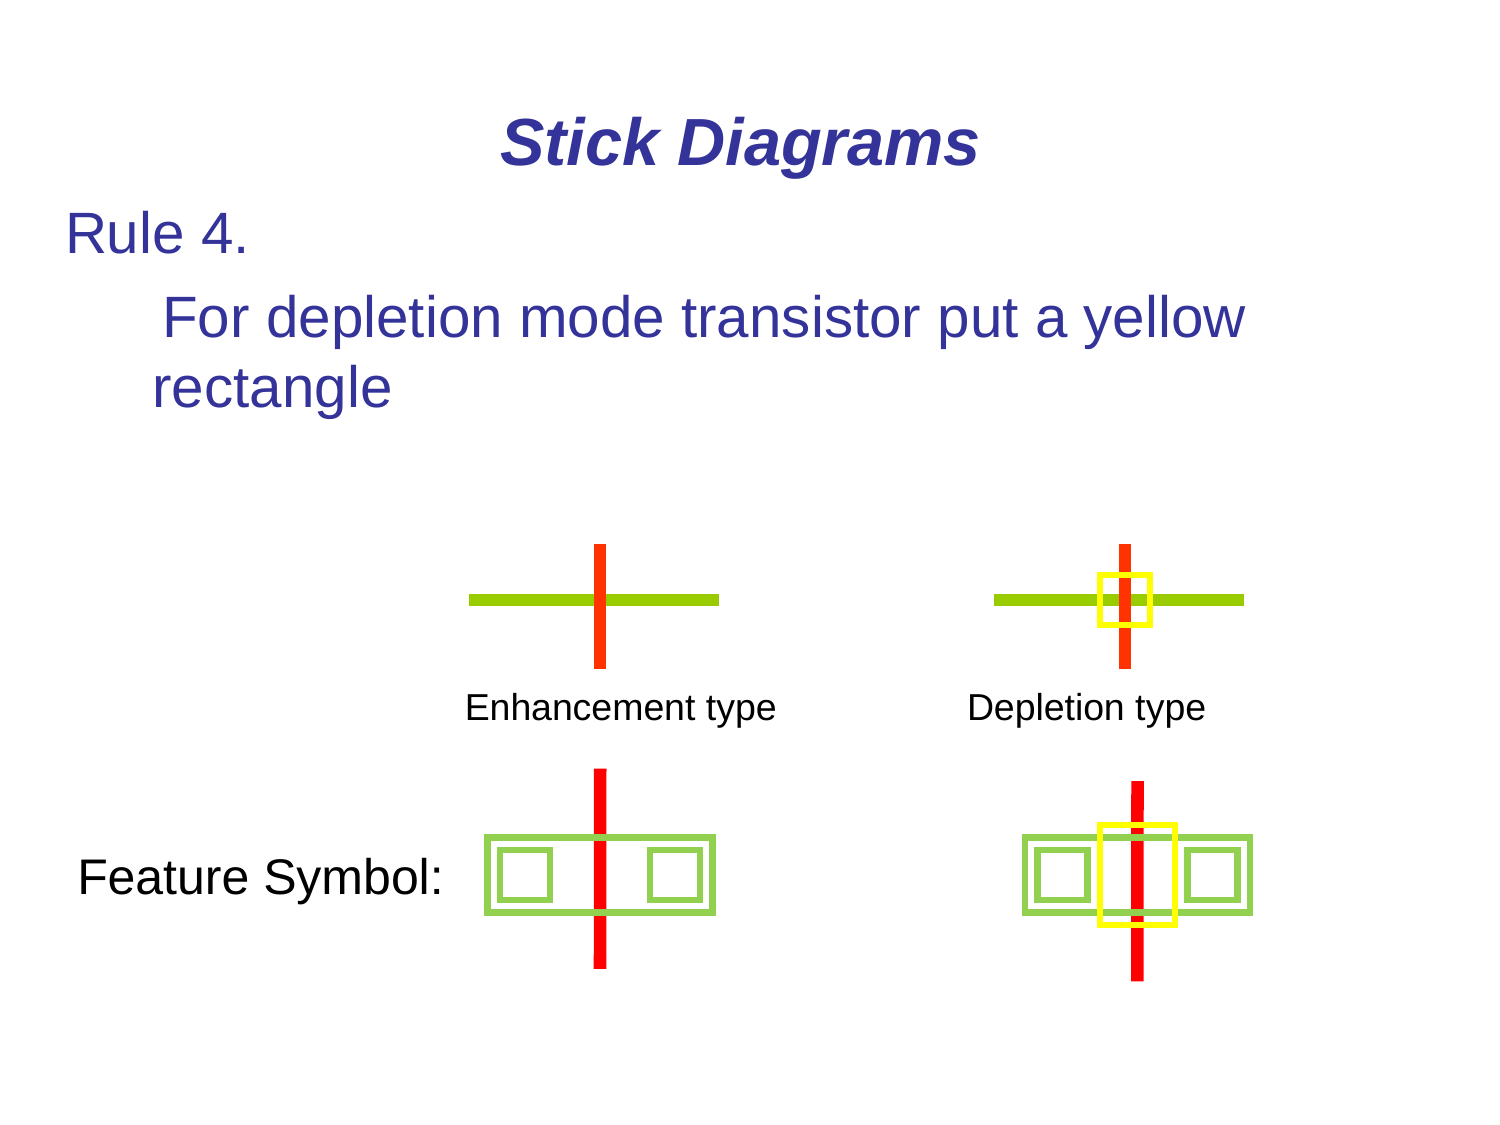

# Stick Diagrams
Rule 4.
 For depletion mode transistor put a yellow rectangle
Enhancement type	 Depletion type
Feature Symbol: